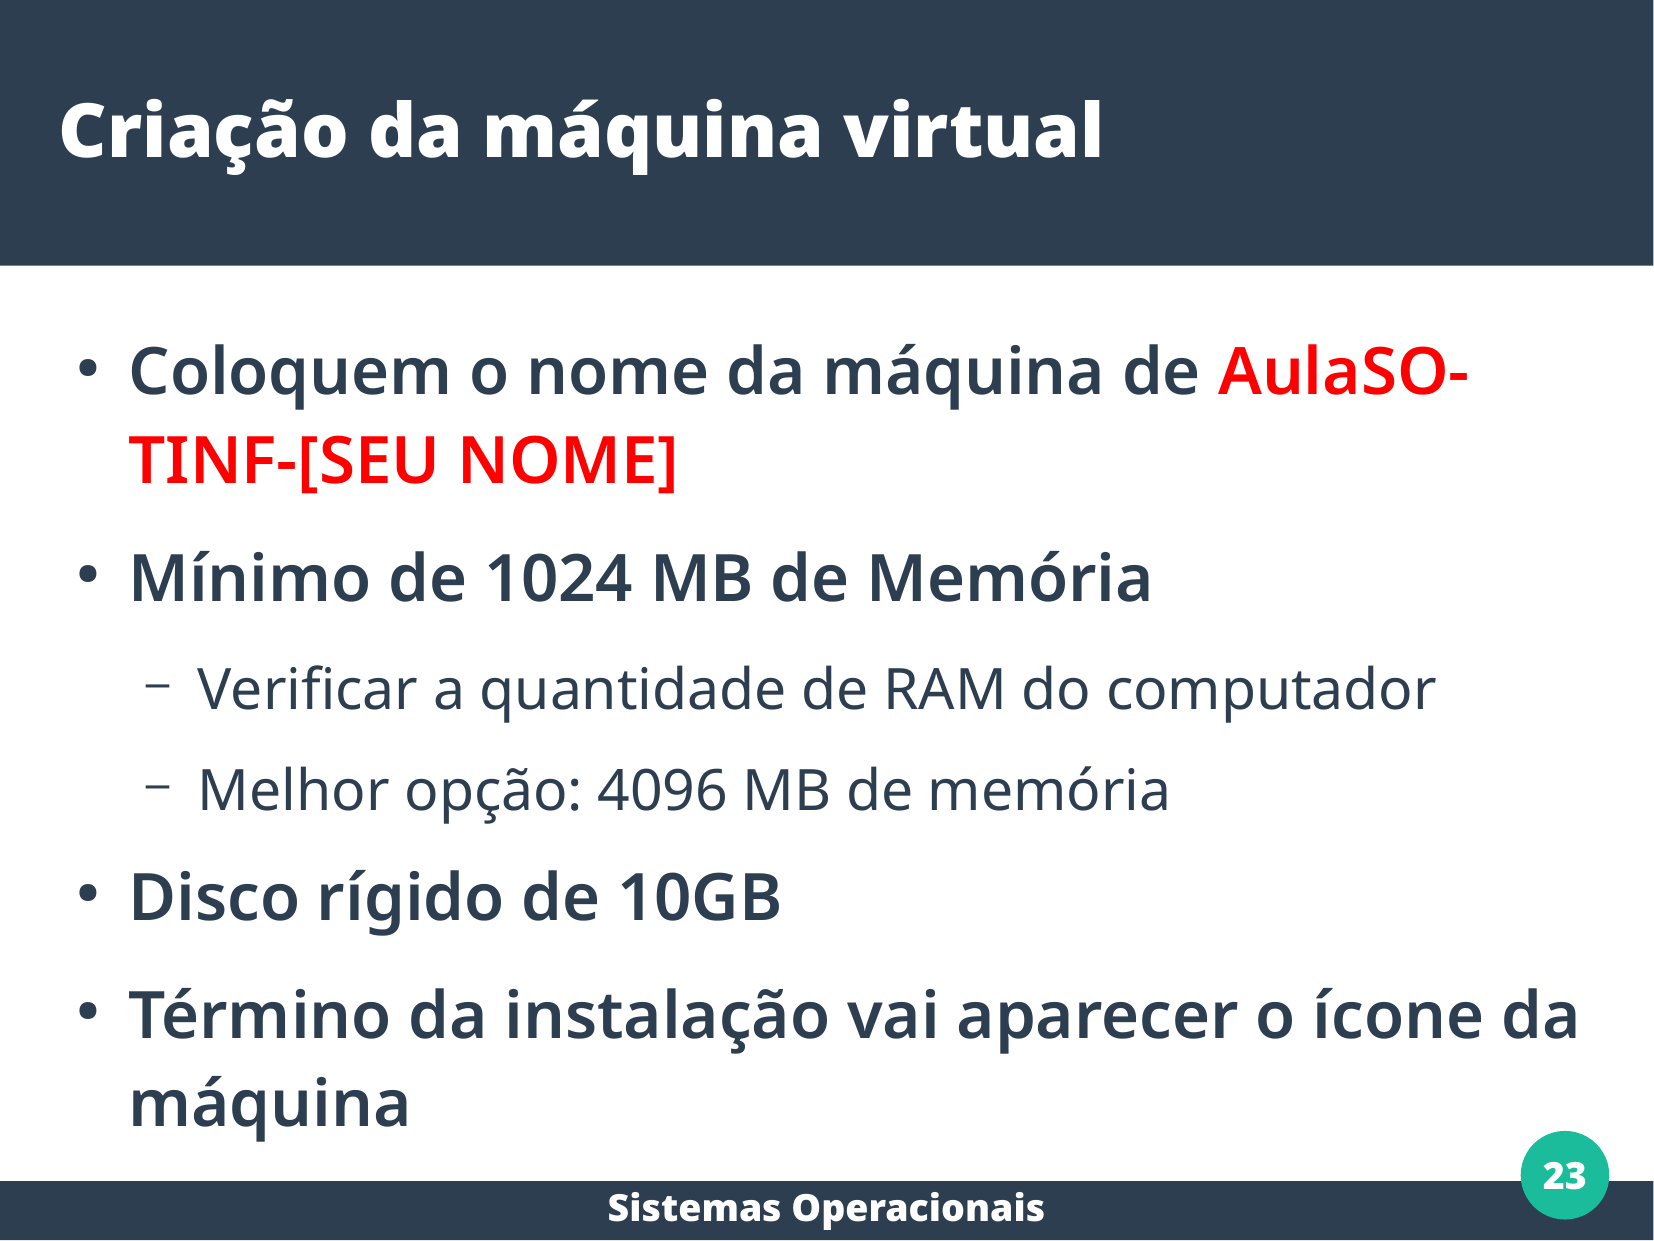

# Criação da máquina virtual
Coloquem o nome da máquina de AulaSO-TINF-[SEU NOME]
Mínimo de 1024 MB de Memória
Verificar a quantidade de RAM do computador
Melhor opção: 4096 MB de memória
Disco rígido de 10GB
Término da instalação vai aparecer o ícone da máquina
23
Sistemas Operacionais